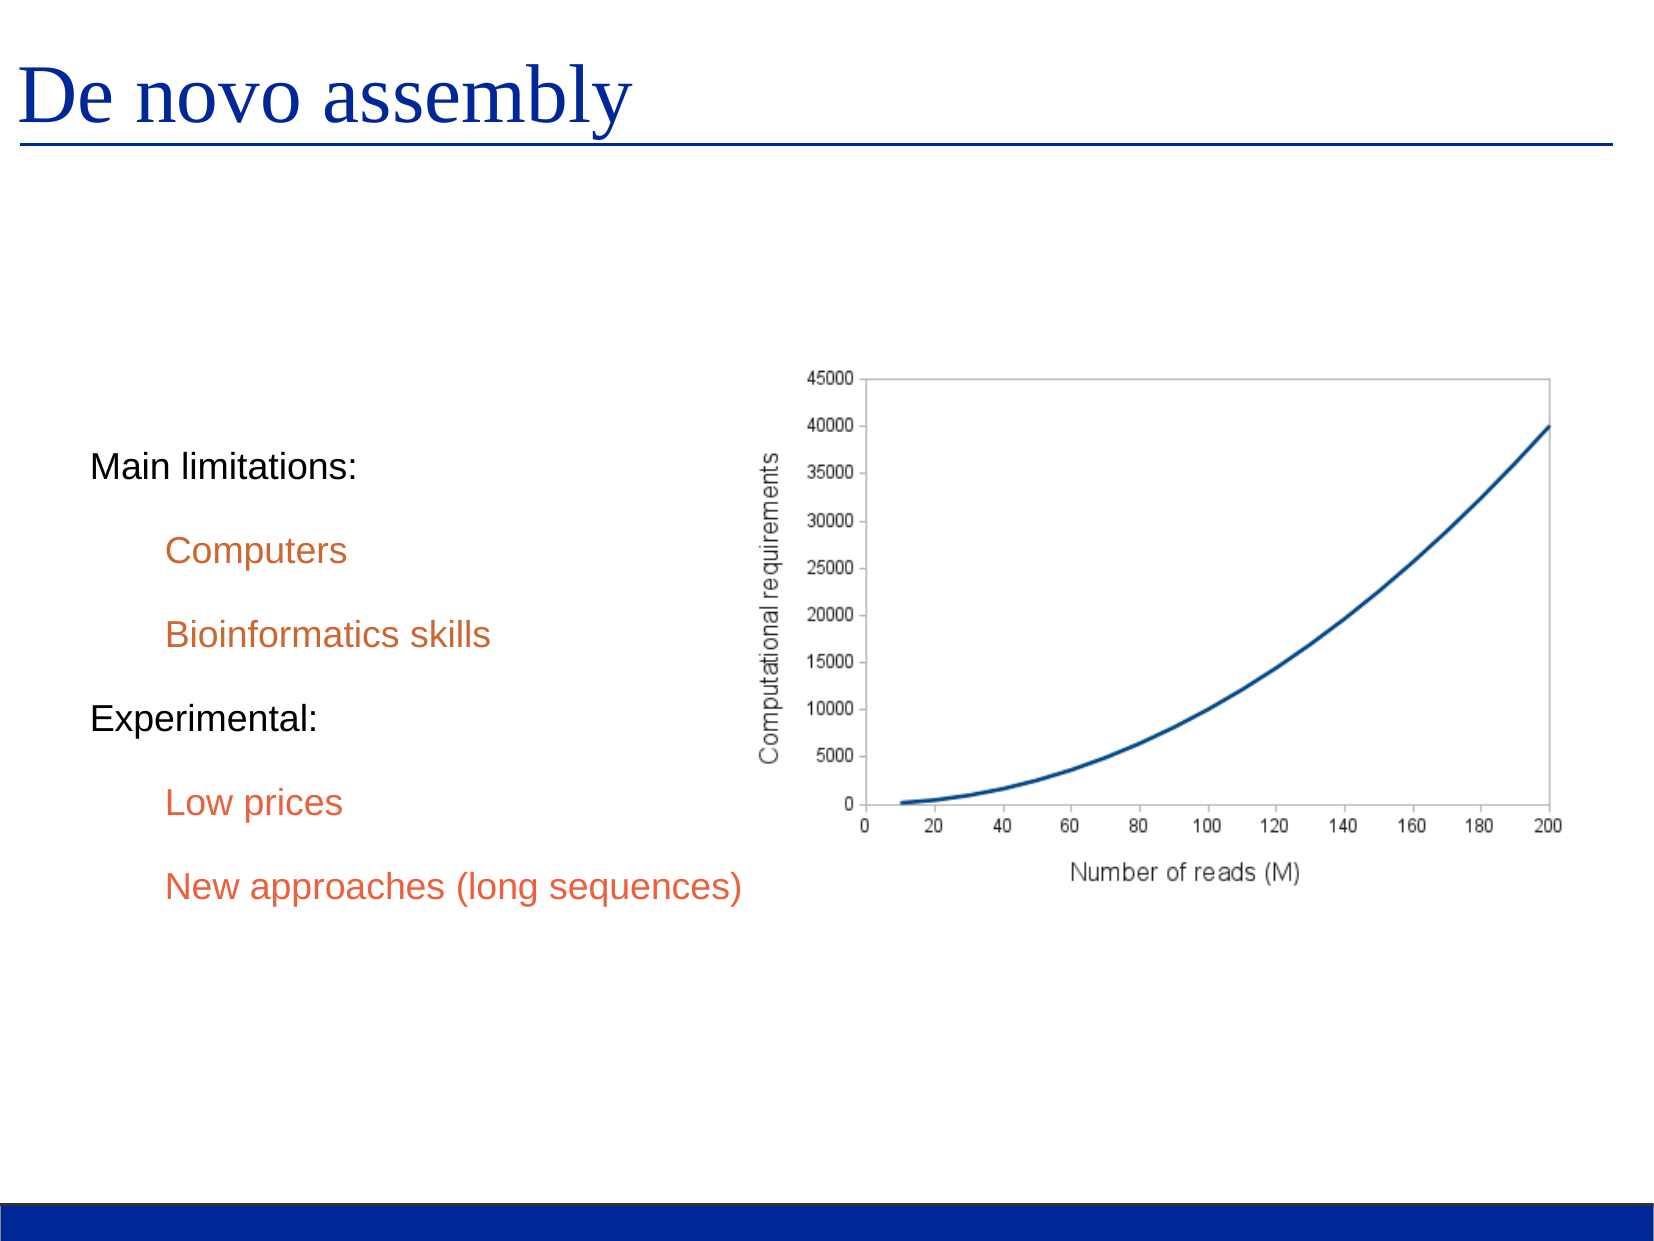

# De novo assembly
Main limitations:
	Computers
	Bioinformatics skills
Experimental:
	Low prices
	New approaches (long sequences)